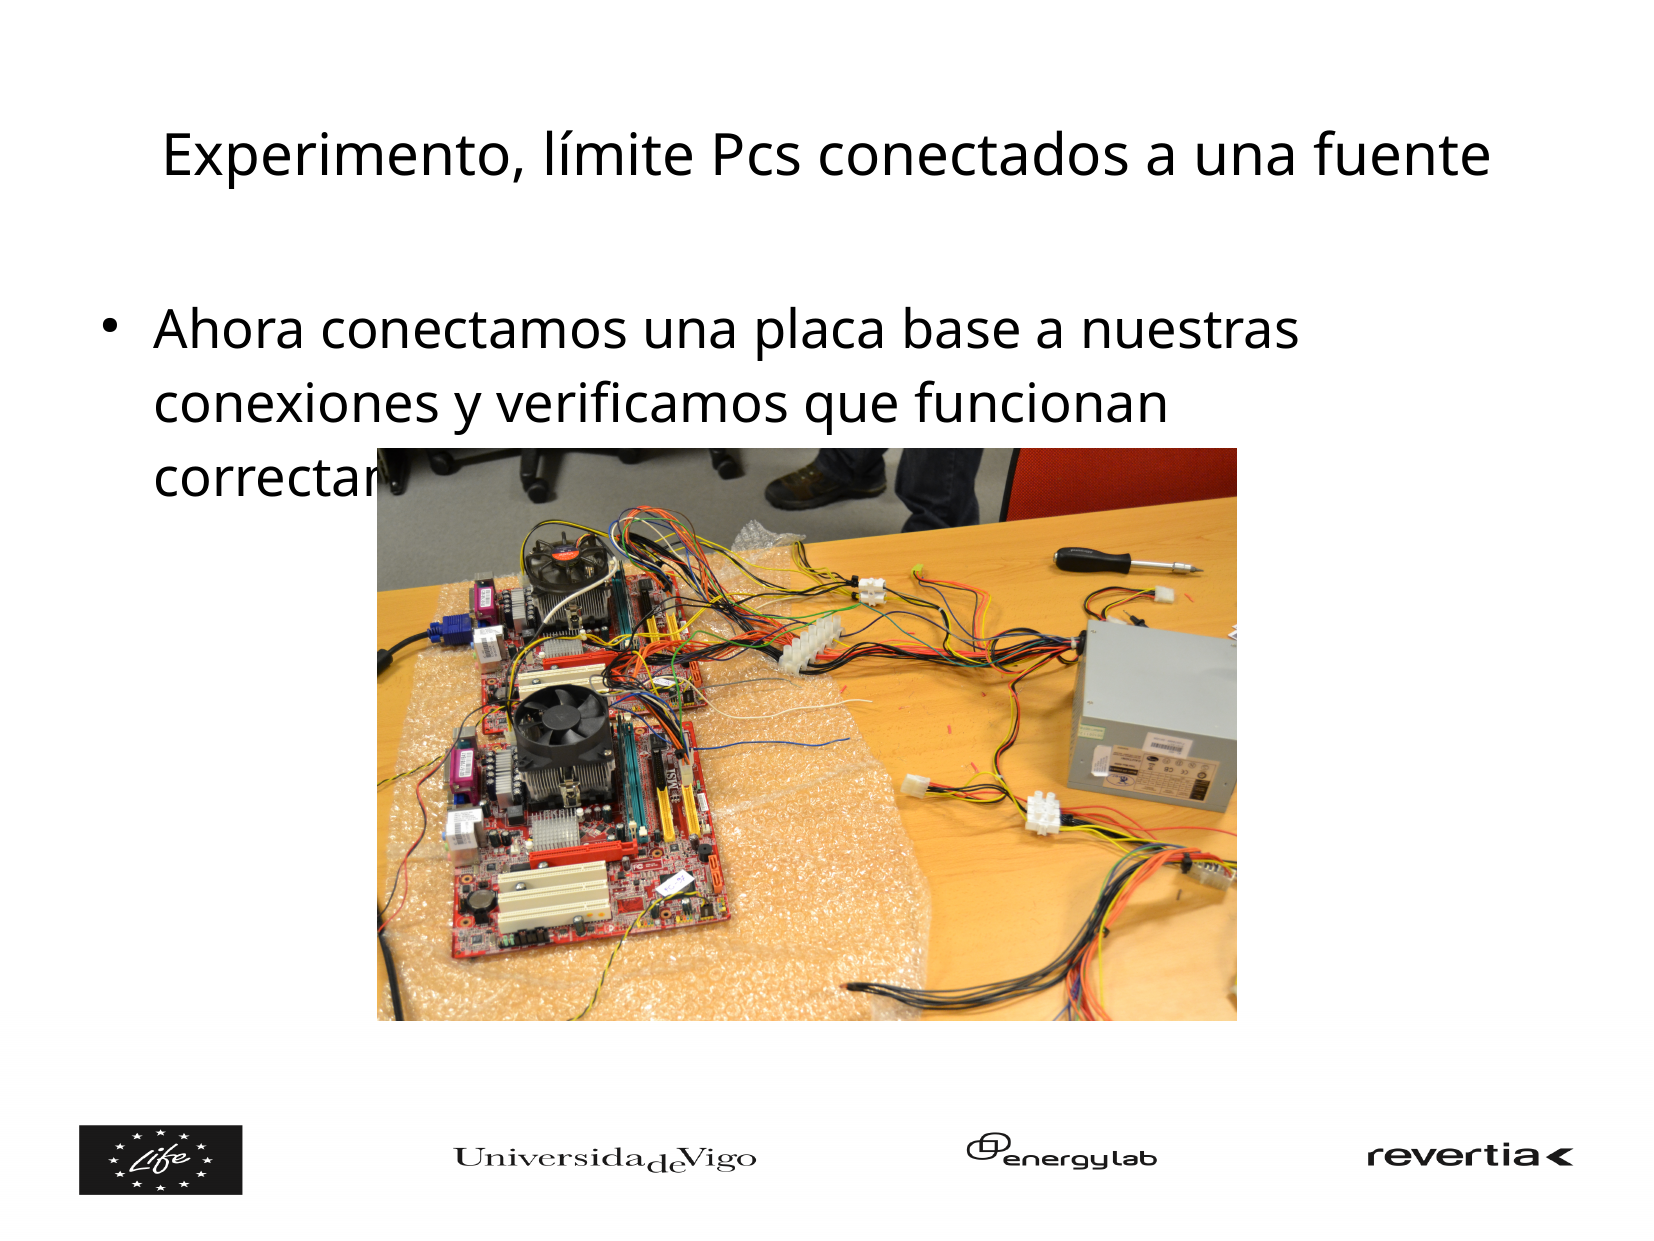

# Experimento, límite Pcs conectados a una fuente
Ahora conectamos una placa base a nuestras conexiones y verificamos que funcionan correctamente.